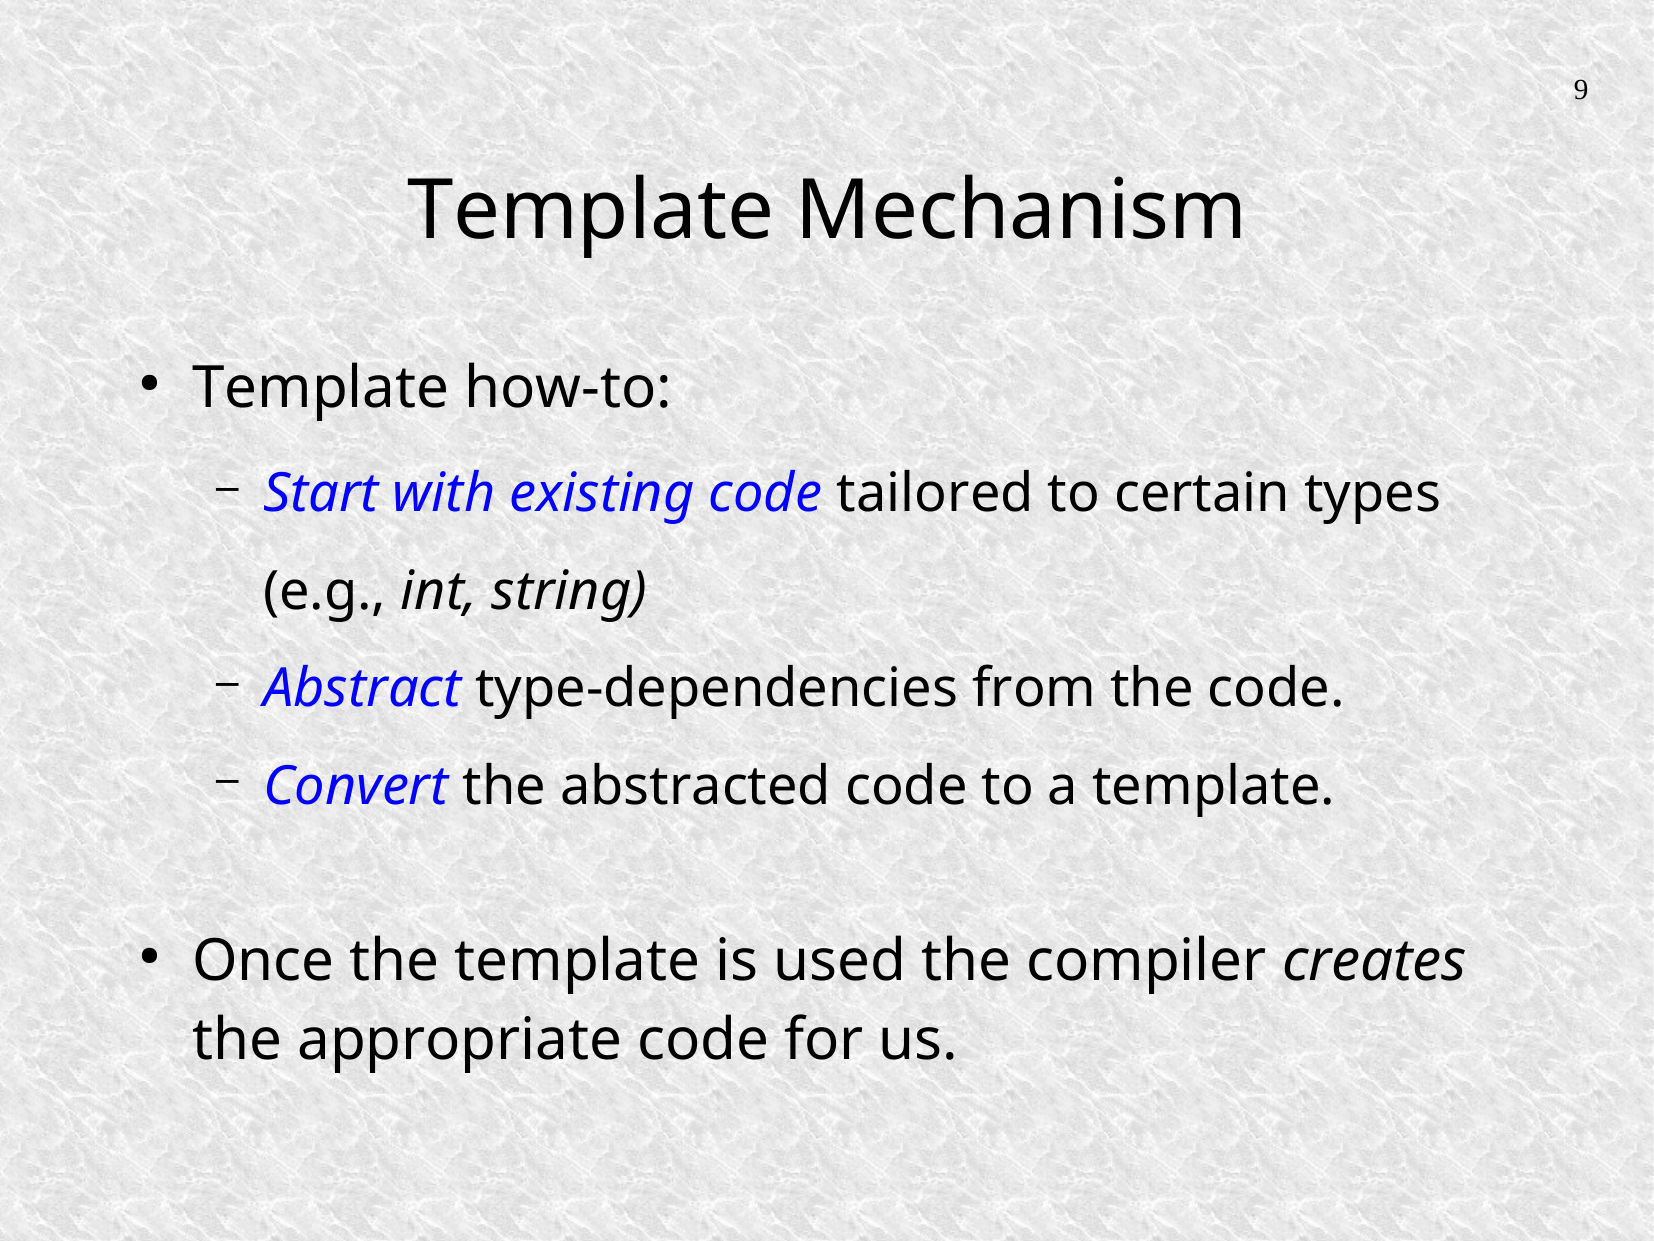

9
# Template Mechanism
Template how-to:
Start with existing code tailored to certain types
(e.g., int, string)
Abstract type-dependencies from the code.
Convert the abstracted code to a template.
Once the template is used the compiler creates the appropriate code for us.